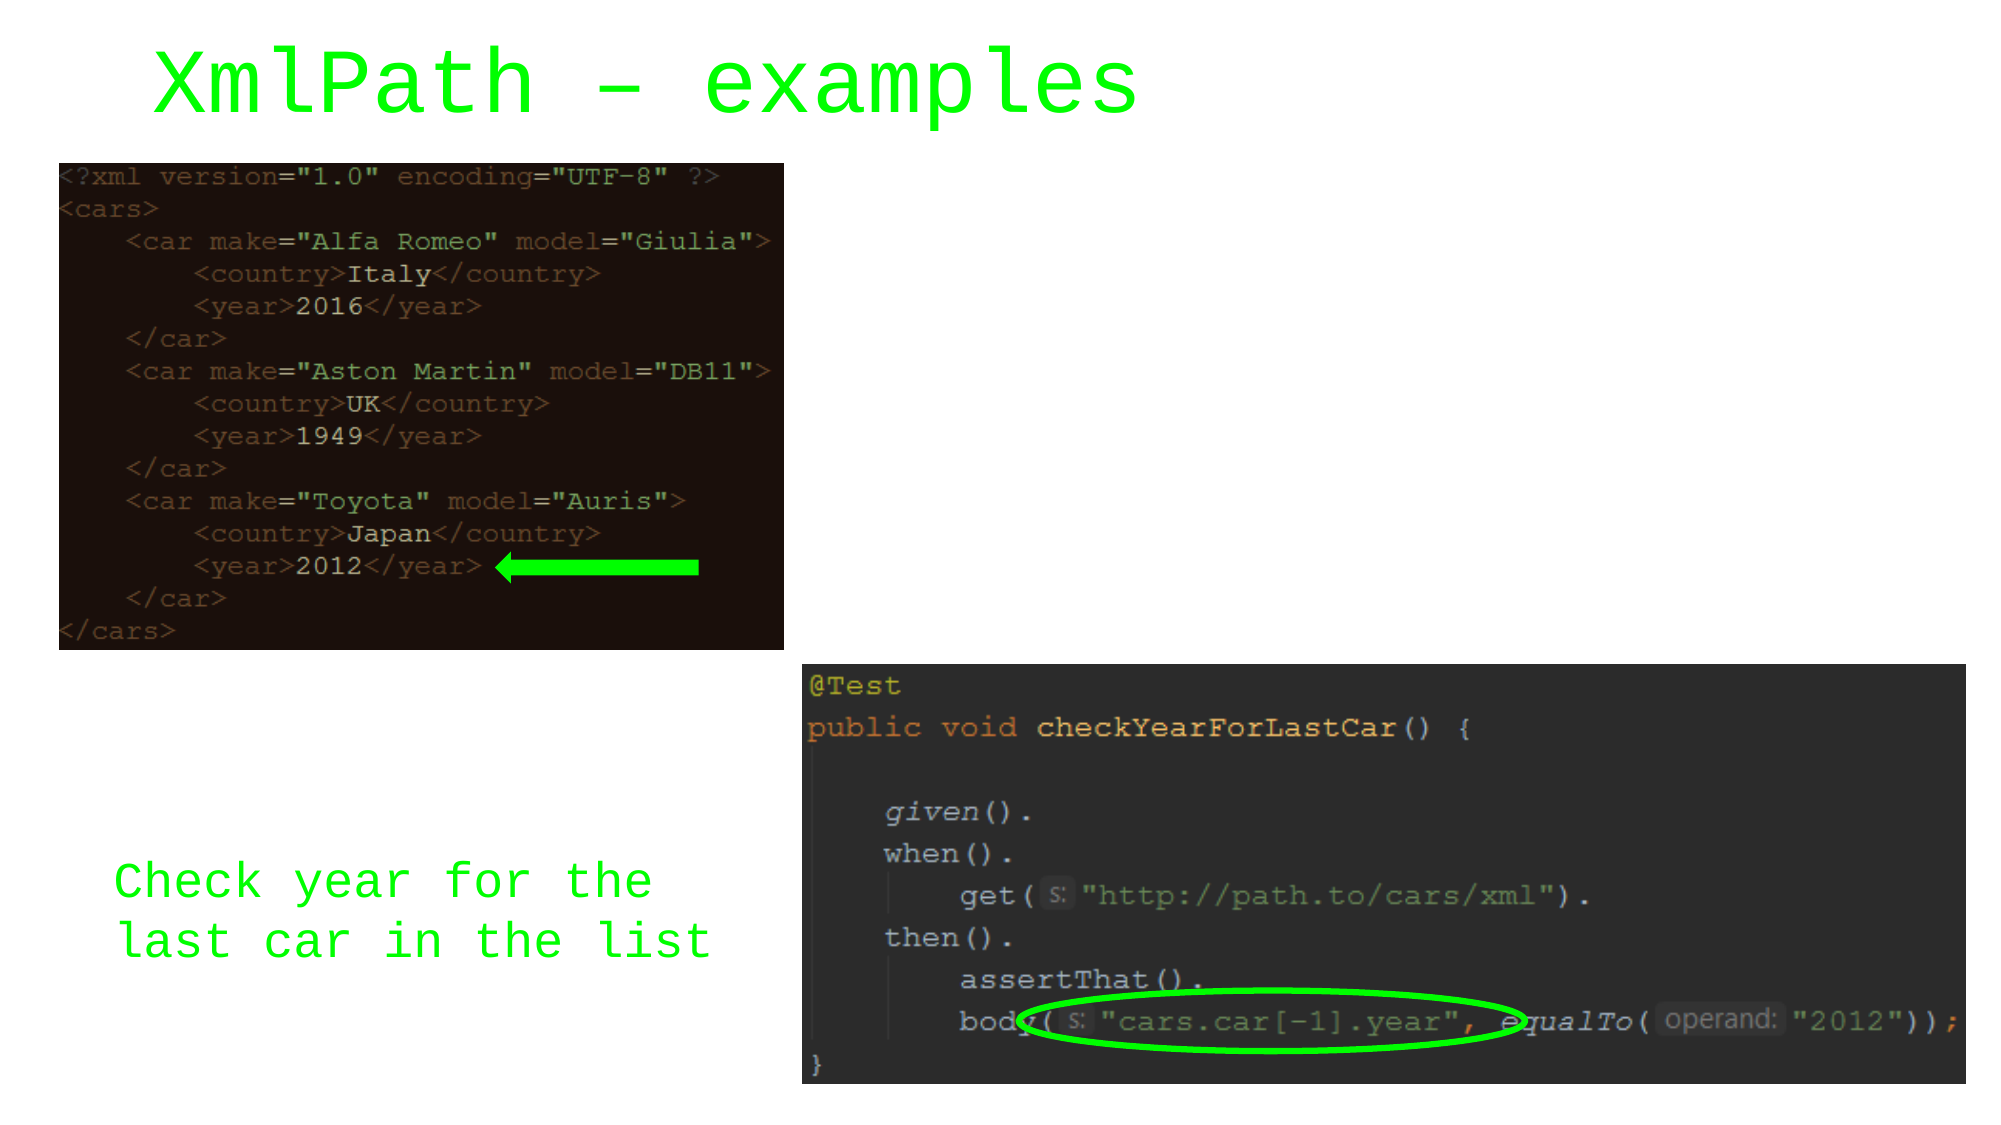

# XmlPath – examples
Check year for the last car in the list